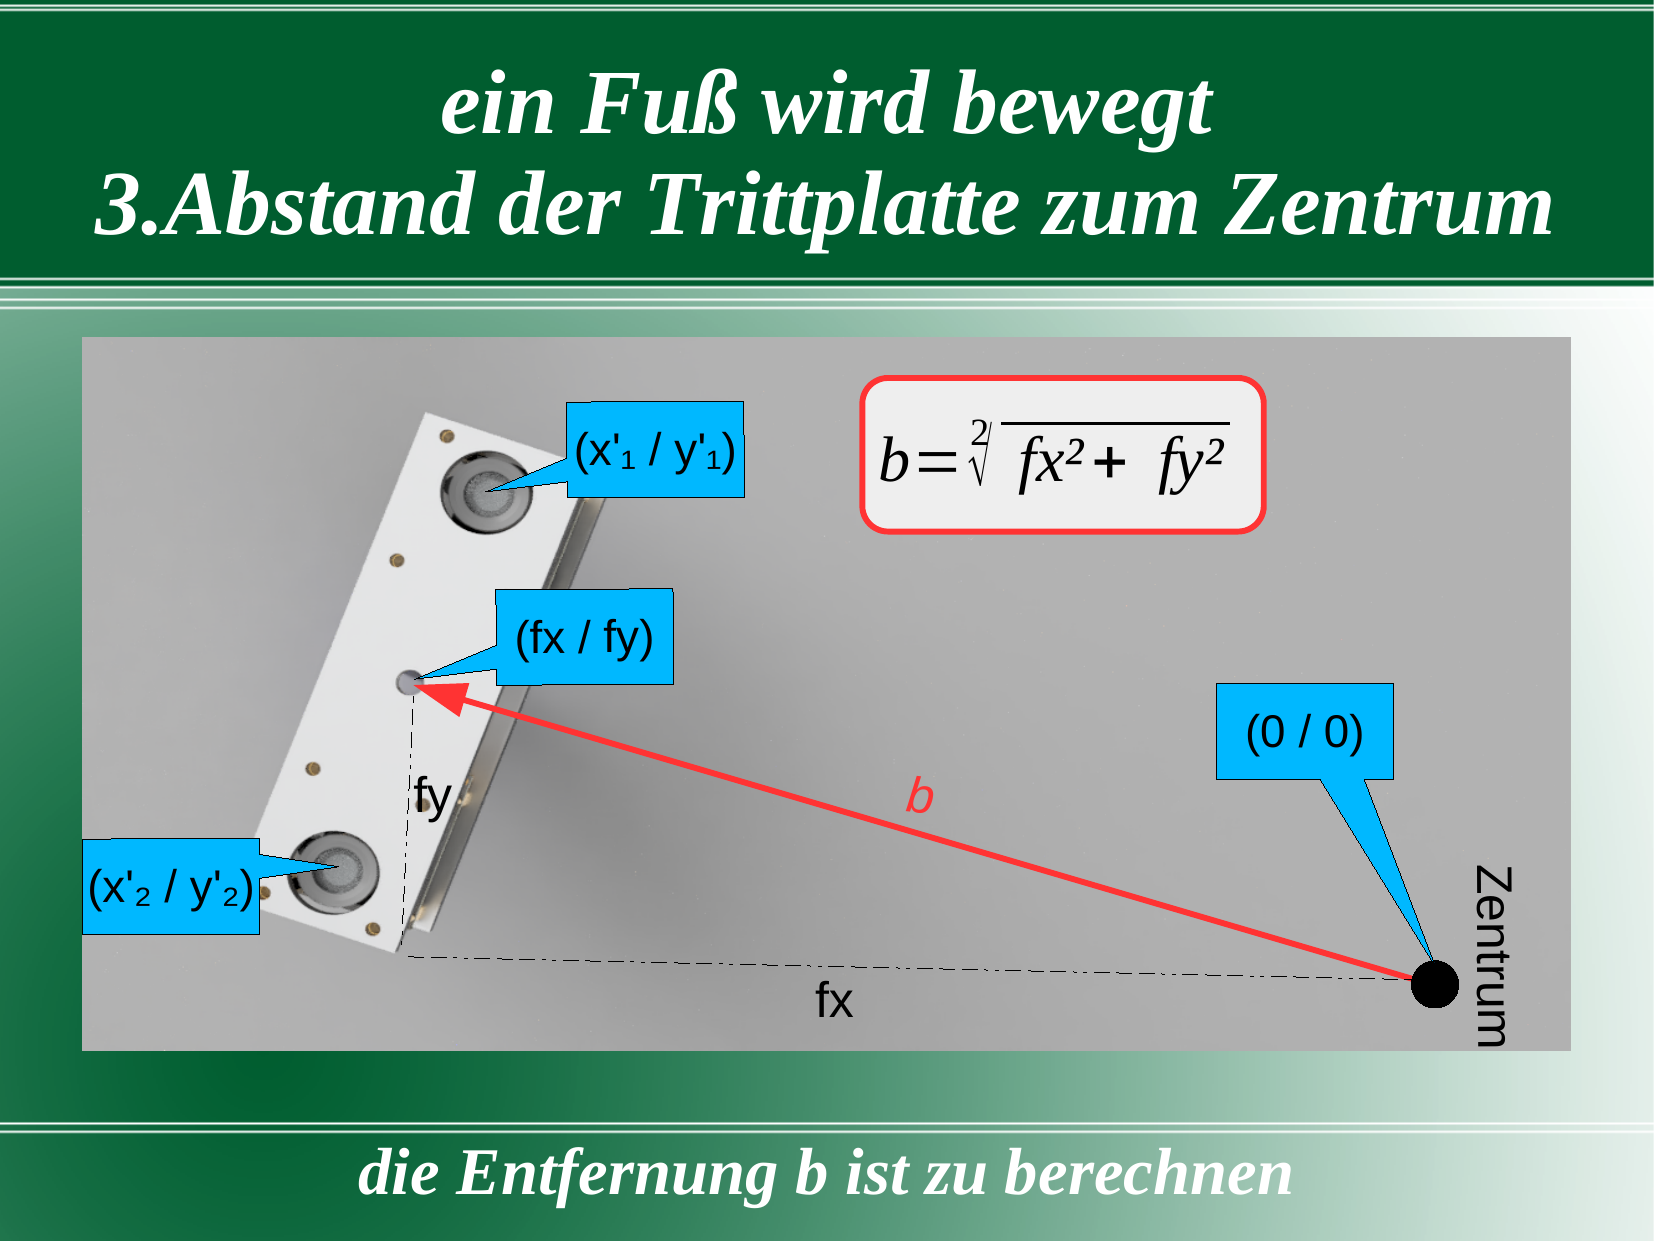

# ein Fuß wird bewegt 3.Abstand der Trittplatte zum Zentrum
(x'₁ / y'₁)
(fx / fy)
(0 / 0)
fy
b
(x'₂ / y'₂)
Zentrum
fx
die Entfernung b ist zu berechnen